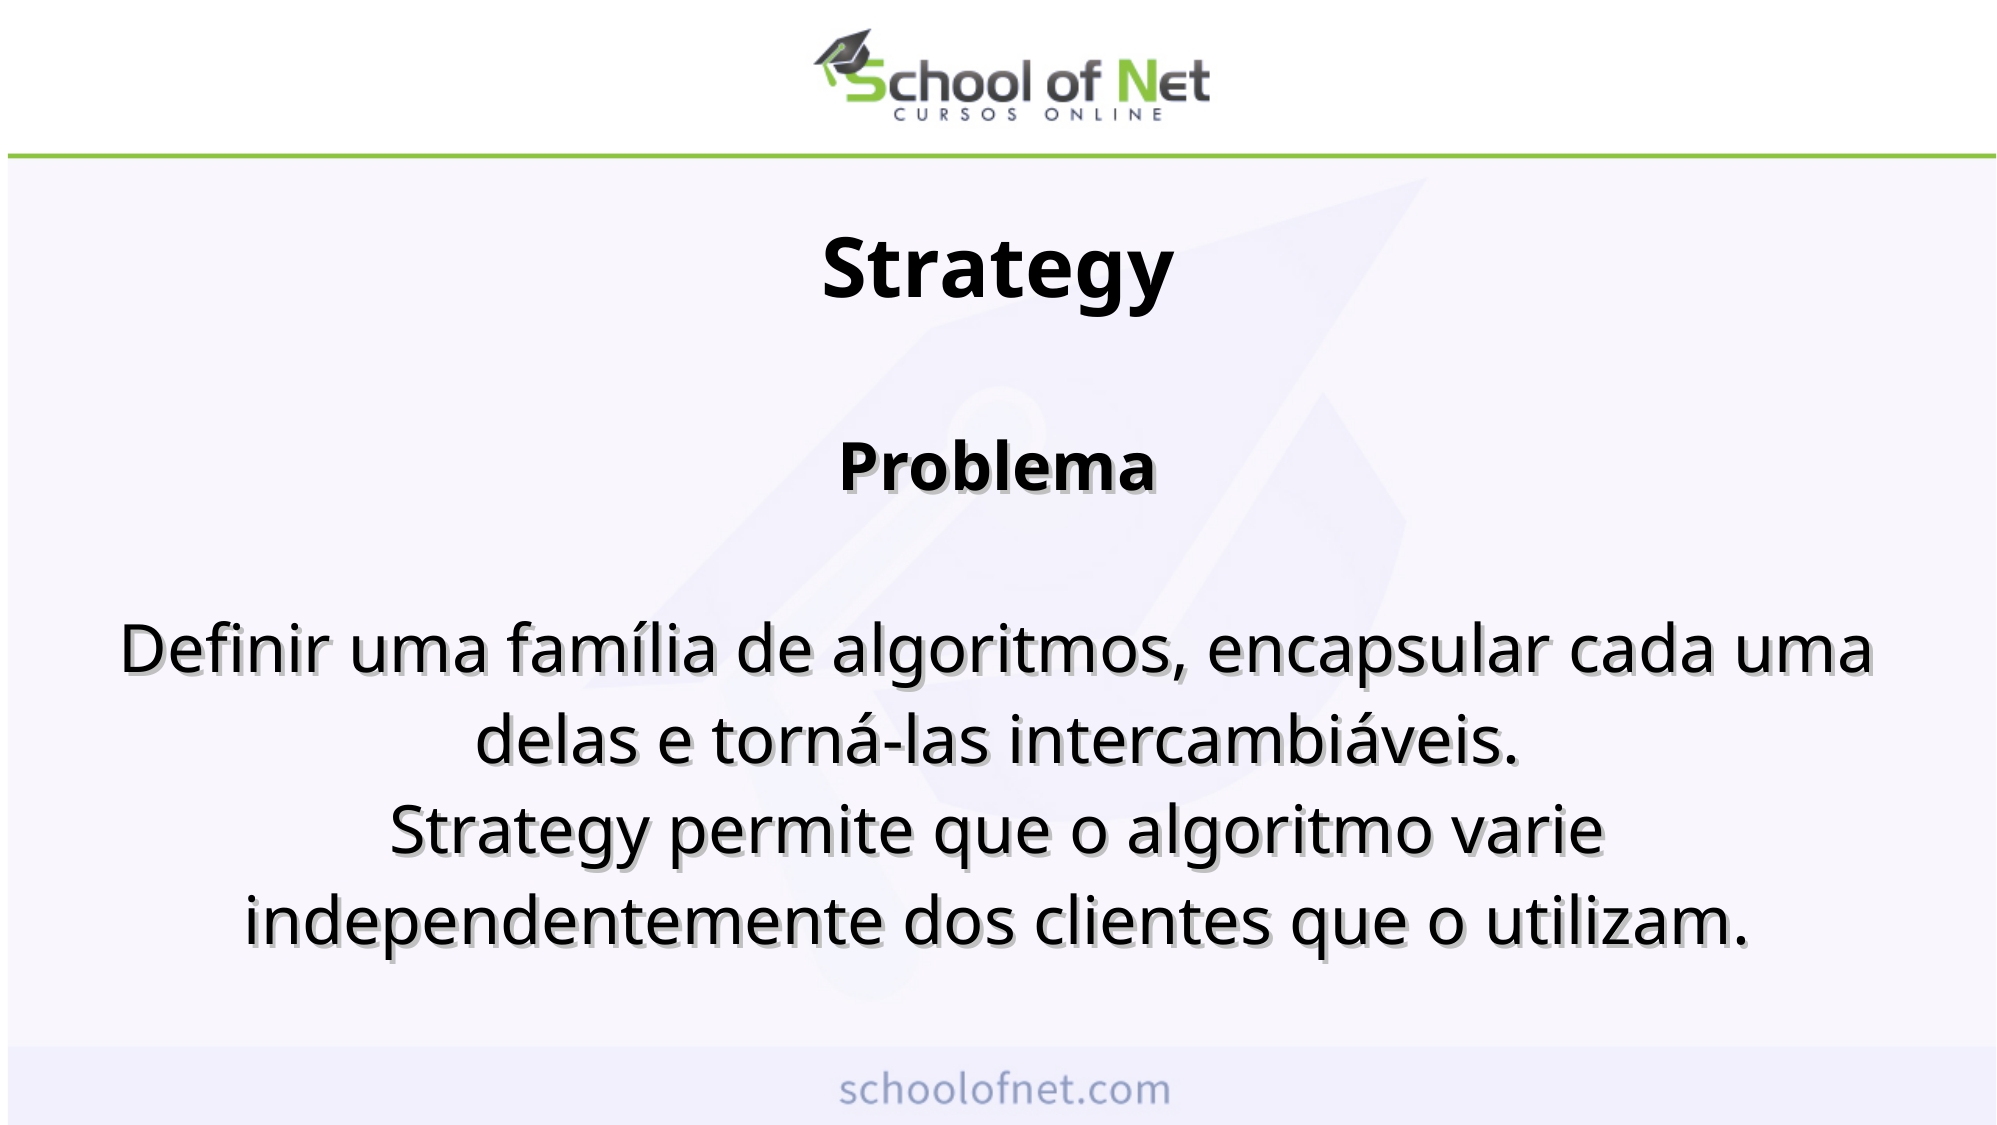

# Strategy
Problema
Definir uma família de algoritmos, encapsular cada uma delas e torná-las intercambiáveis.
Strategy permite que o algoritmo varie independentemente dos clientes que o utilizam.